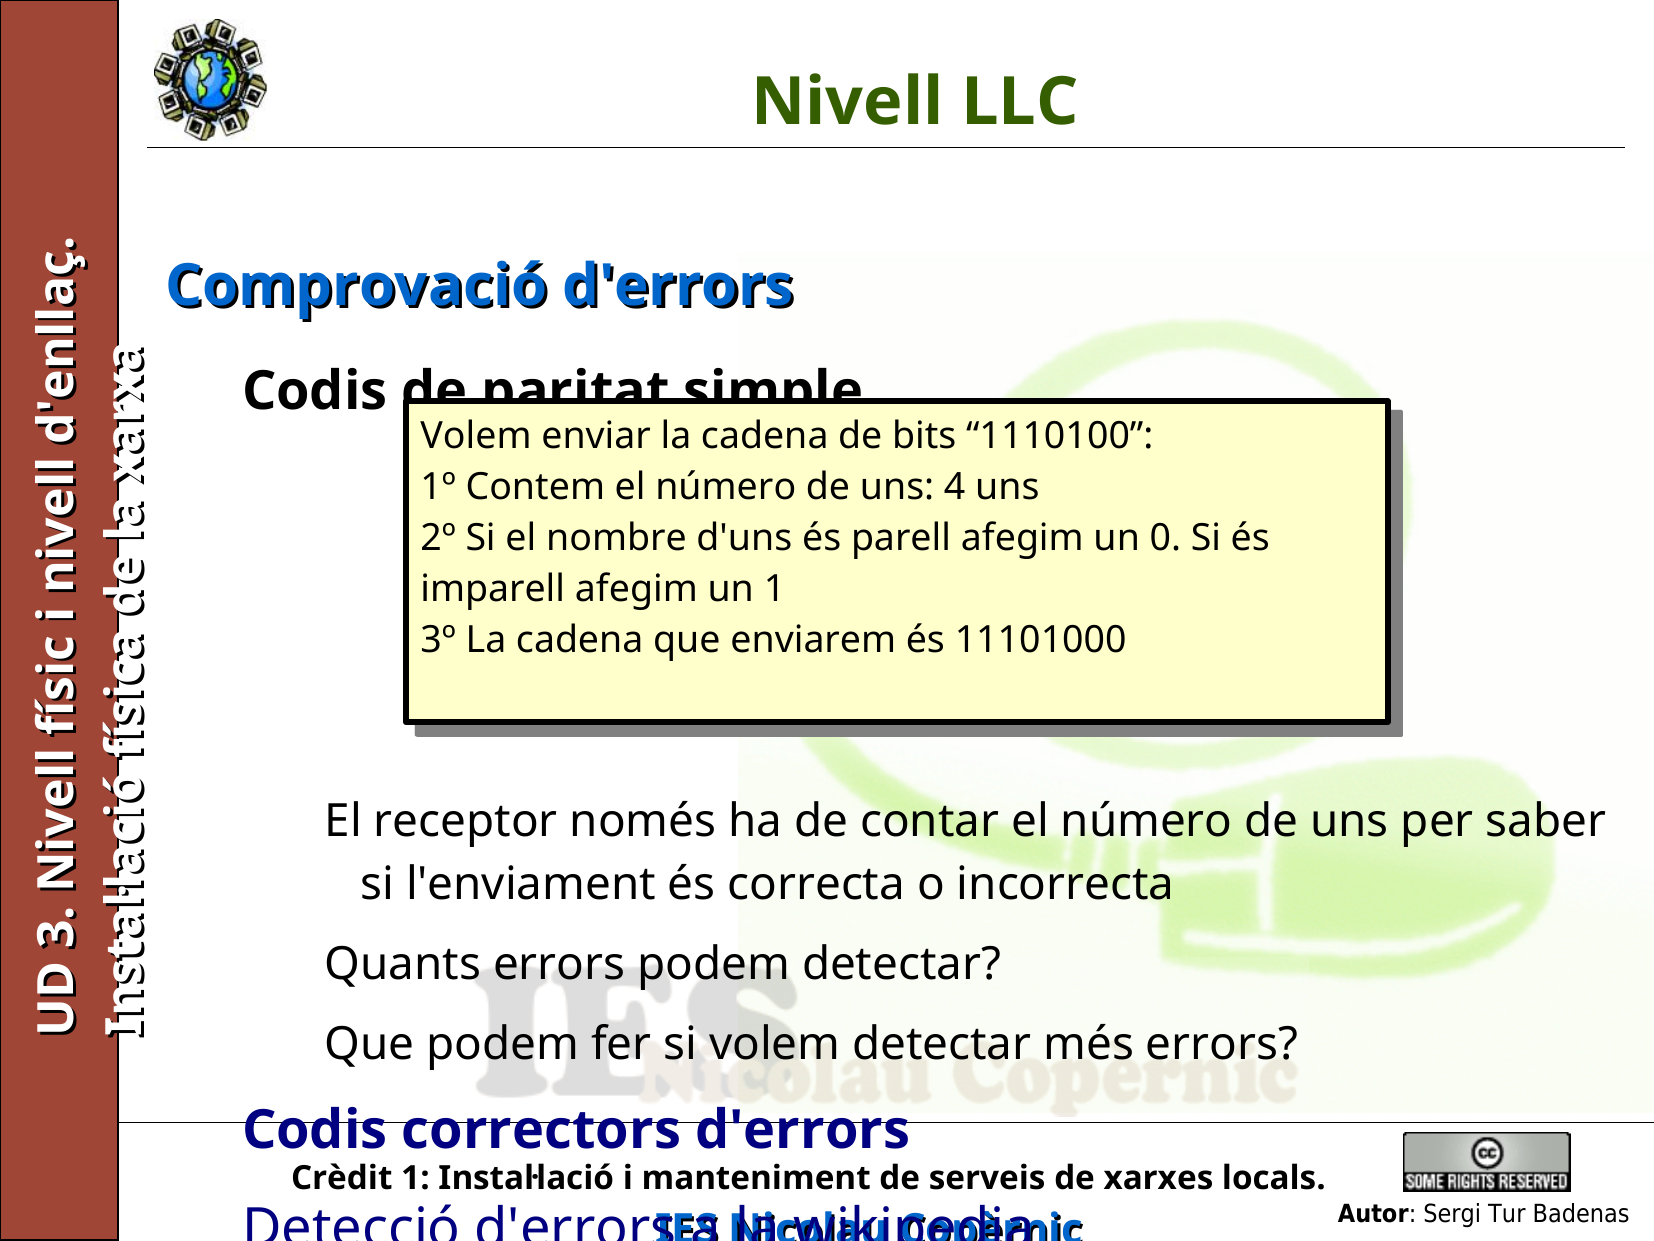

# Nivell LLC
Comprovació d'errors
Codis de paritat simple
El receptor només ha de contar el número de uns per saber si l'enviament és correcta o incorrecta
Quants errors podem detectar?
Que podem fer si volem detectar més errors?
Codis correctors d'errors
Detecció d'errors a la wikipedia
Volem enviar la cadena de bits “1110100”:
1º Contem el número de uns: 4 uns
2º Si el nombre d'uns és parell afegim un 0. Si és imparell afegim un 1
3º La cadena que enviarem és 11101000